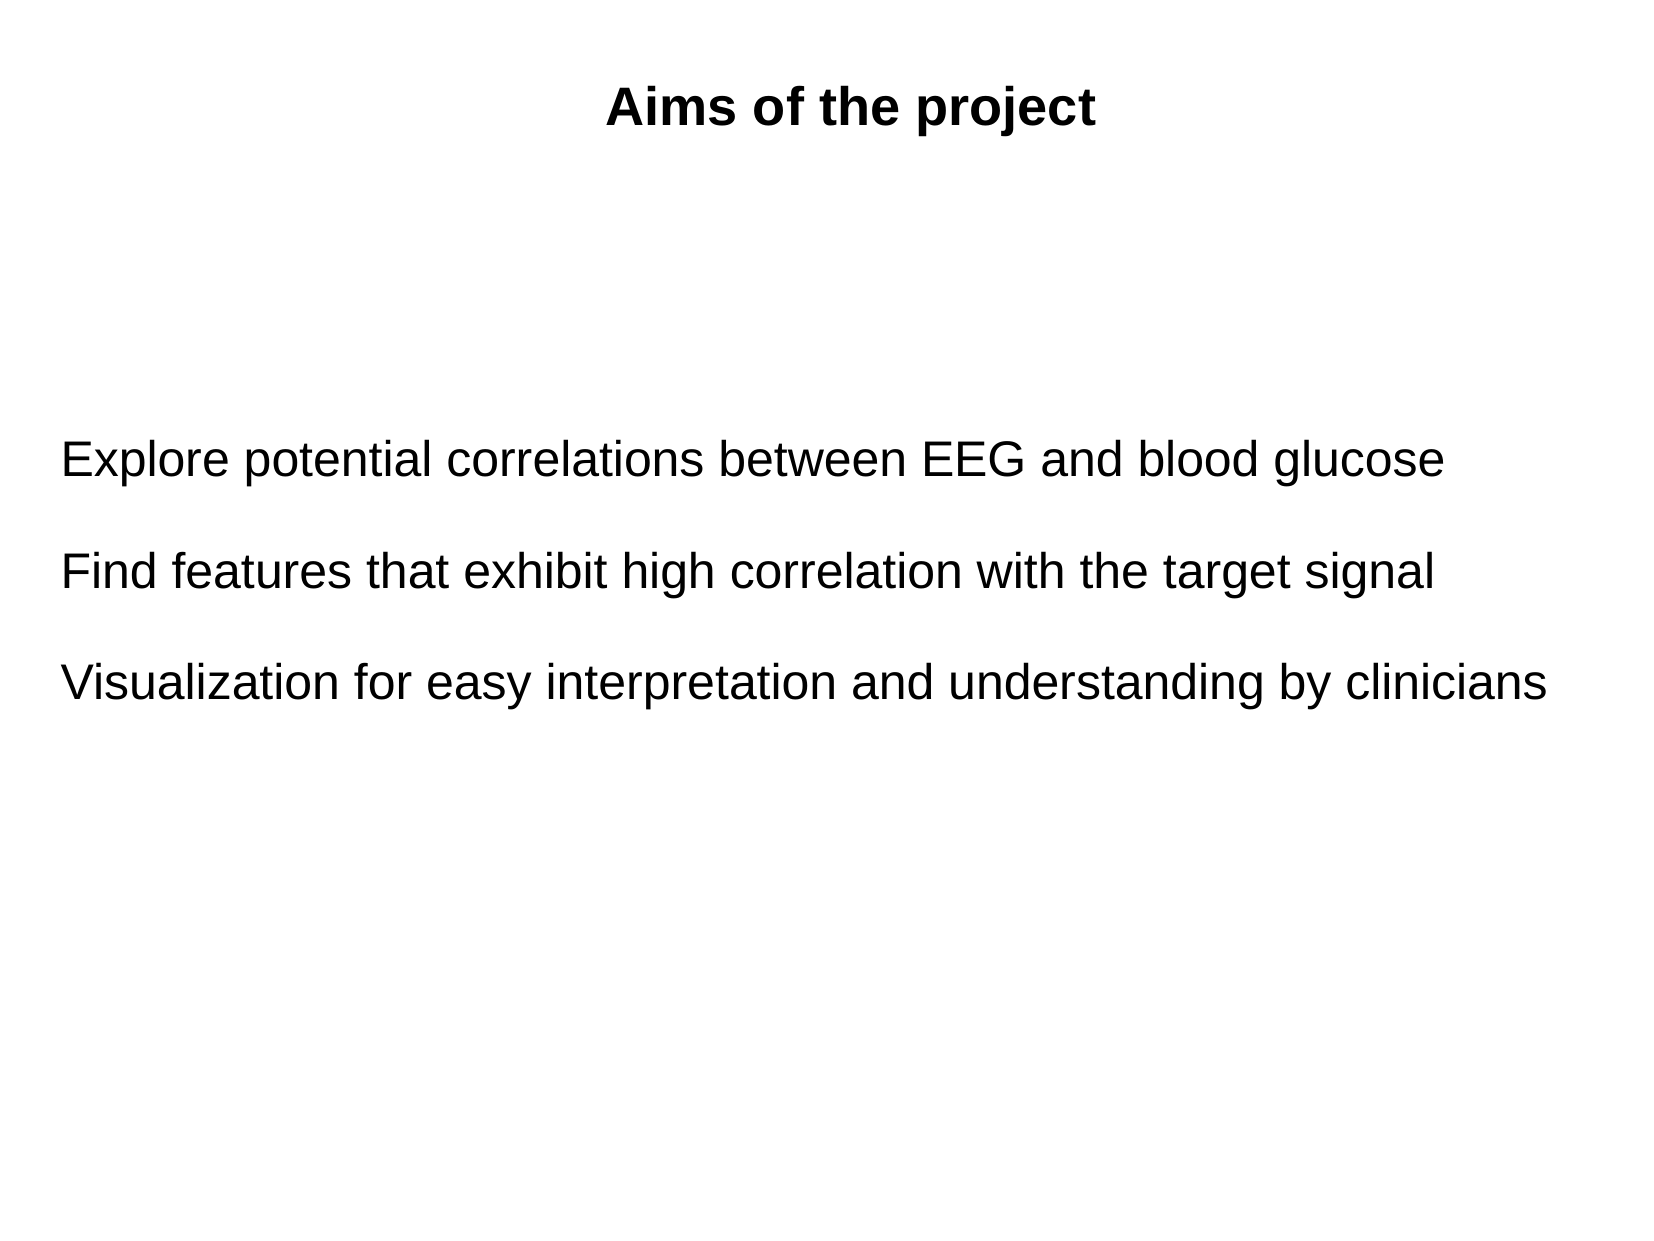

Aims of the project
Explore potential correlations between EEG and blood glucose
Find features that exhibit high correlation with the target signal
Visualization for easy interpretation and understanding by clinicians